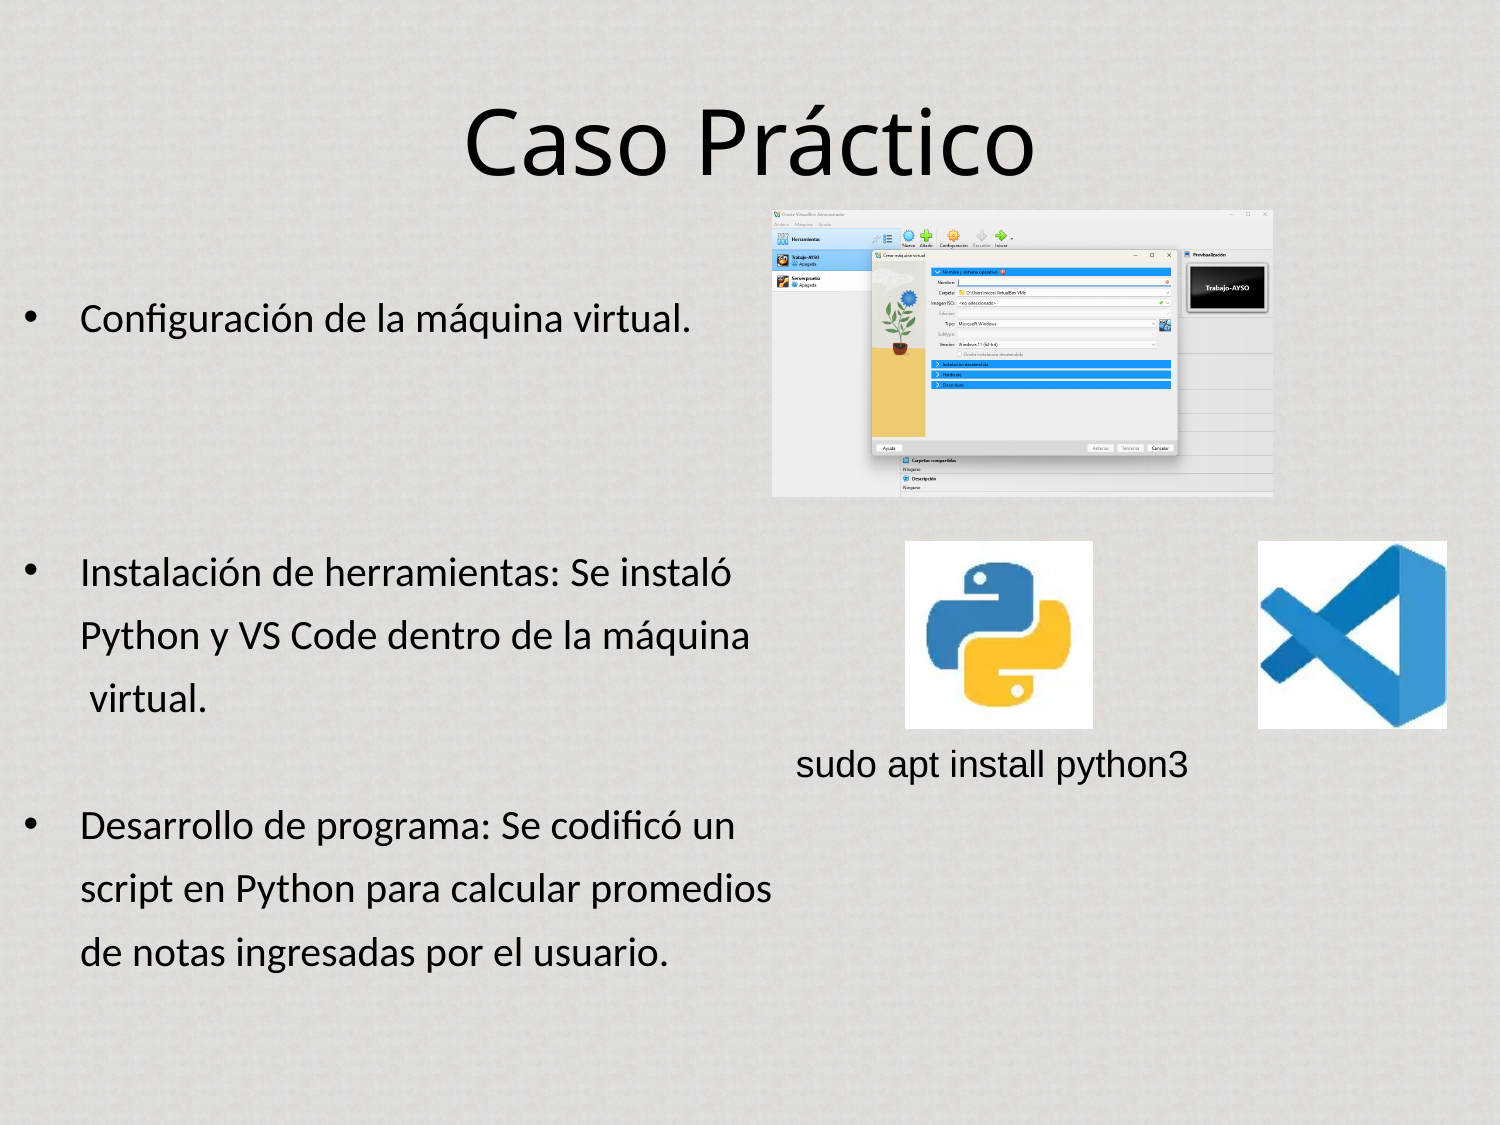

# Caso Práctico
Configuración de la máquina virtual.
Instalación de herramientas: Se instaló
Python y VS Code dentro de la máquina
 virtual.
Desarrollo de programa: Se codificó un
script en Python para calcular promedios
de notas ingresadas por el usuario.
sudo apt install python3